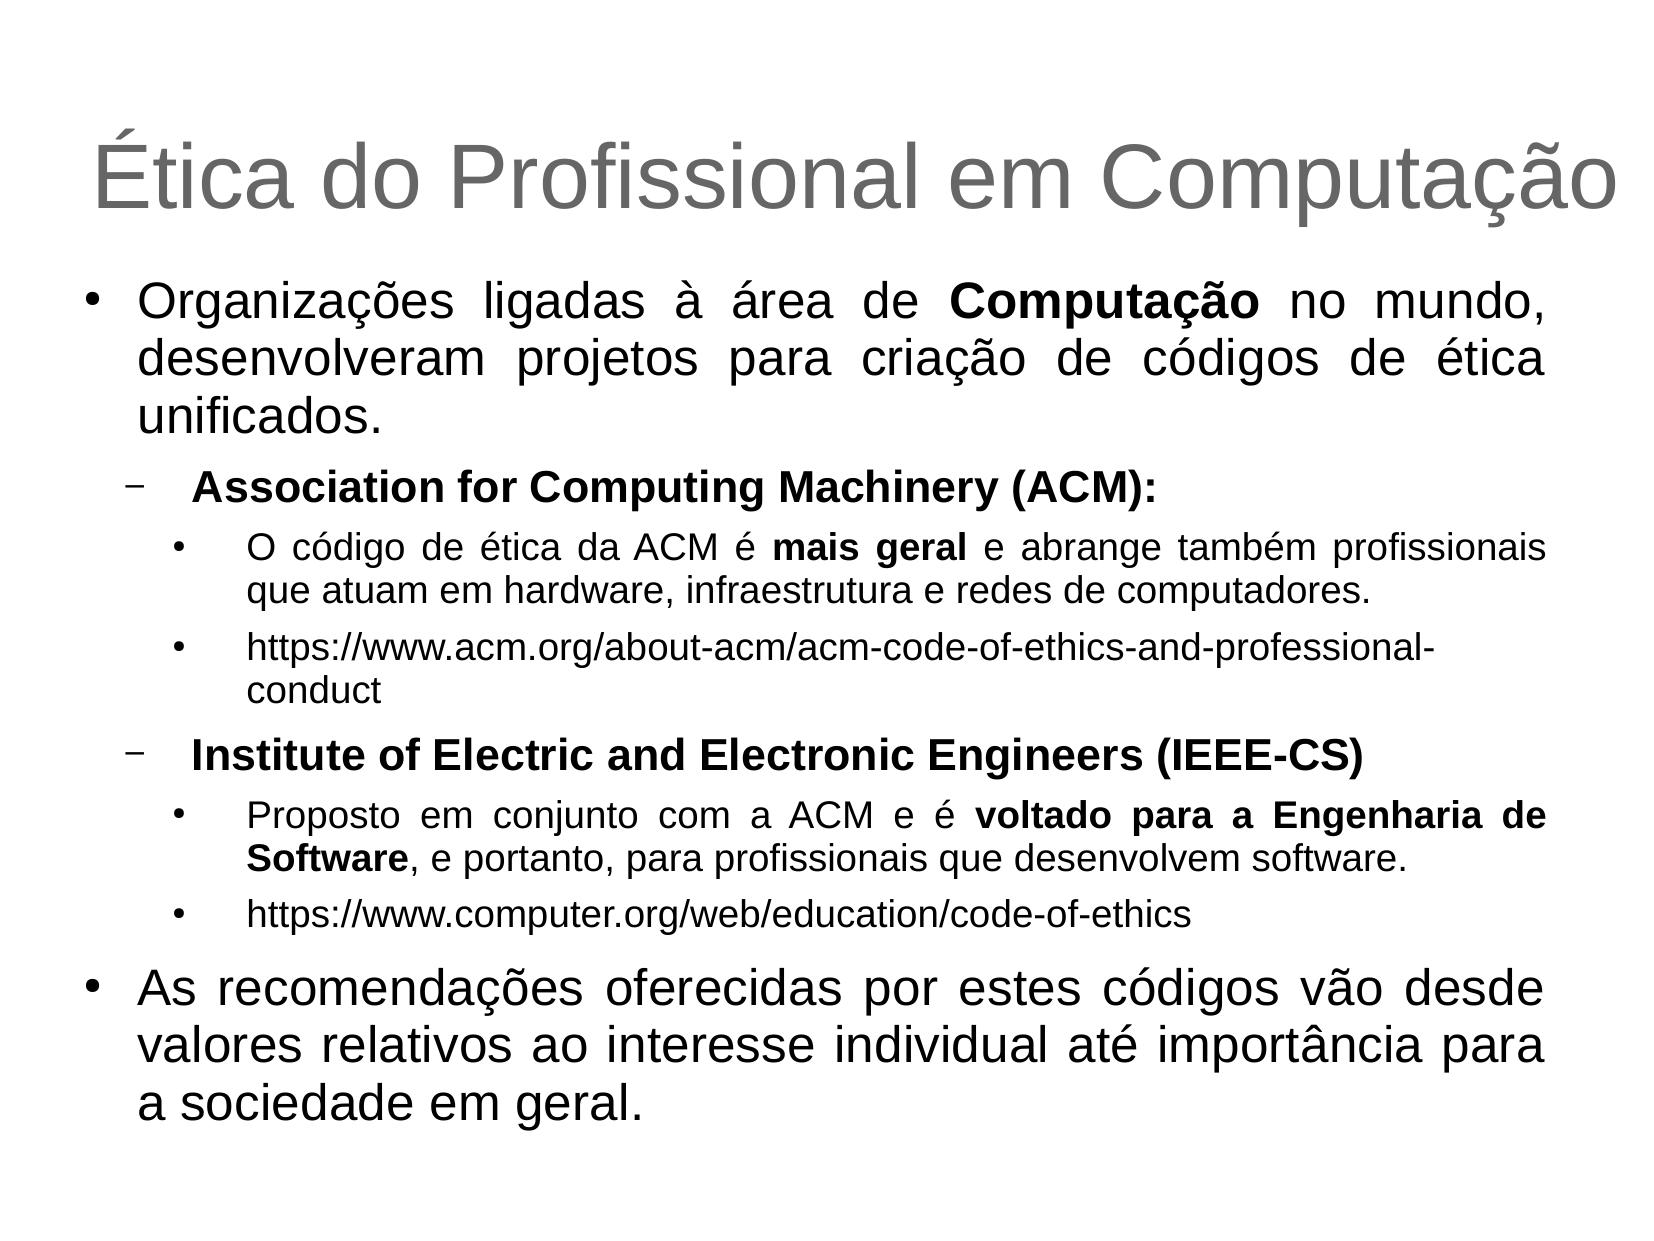

# Ética do Profissional em Computação
Organizações ligadas à área de Computação no mundo, desenvolveram projetos para criação de códigos de ética unificados.
Association for Computing Machinery (ACM):
O código de ética da ACM é mais geral e abrange também profissionais que atuam em hardware, infraestrutura e redes de computadores.
https://www.acm.org/about-acm/acm-code-of-ethics-and-professional-conduct
Institute of Electric and Electronic Engineers (IEEE-CS)
Proposto em conjunto com a ACM e é voltado para a Engenharia de Software, e portanto, para profissionais que desenvolvem software.
https://www.computer.org/web/education/code-of-ethics
As recomendações oferecidas por estes códigos vão desde valores relativos ao interesse individual até importância para a sociedade em geral.